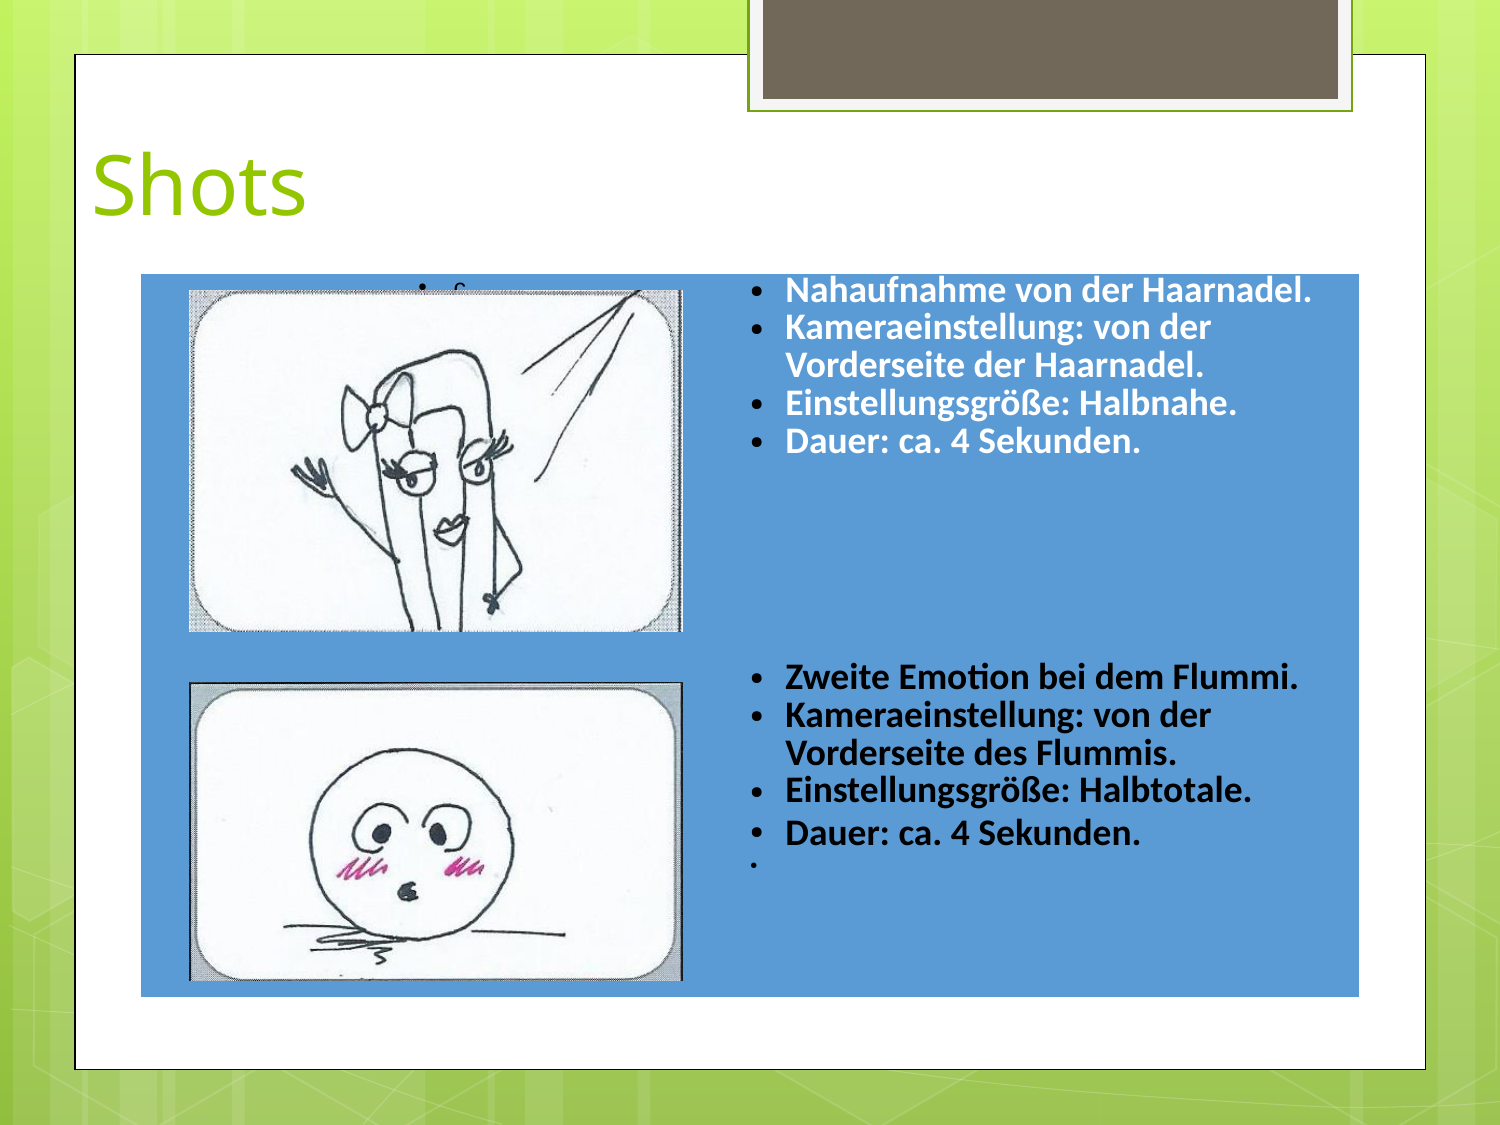

# Shots
| c | Nahaufnahme von der Haarnadel. Kameraeinstellung: von der Vorderseite der Haarnadel. Einstellungsgröße: Halbnahe. Dauer: ca. 4 Sekunden. |
| --- | --- |
| | Zweite Emotion bei dem Flummi. Kameraeinstellung: von der Vorderseite des Flummis. Einstellungsgröße: Halbtotale. Dauer: ca. 4 Sekunden. |